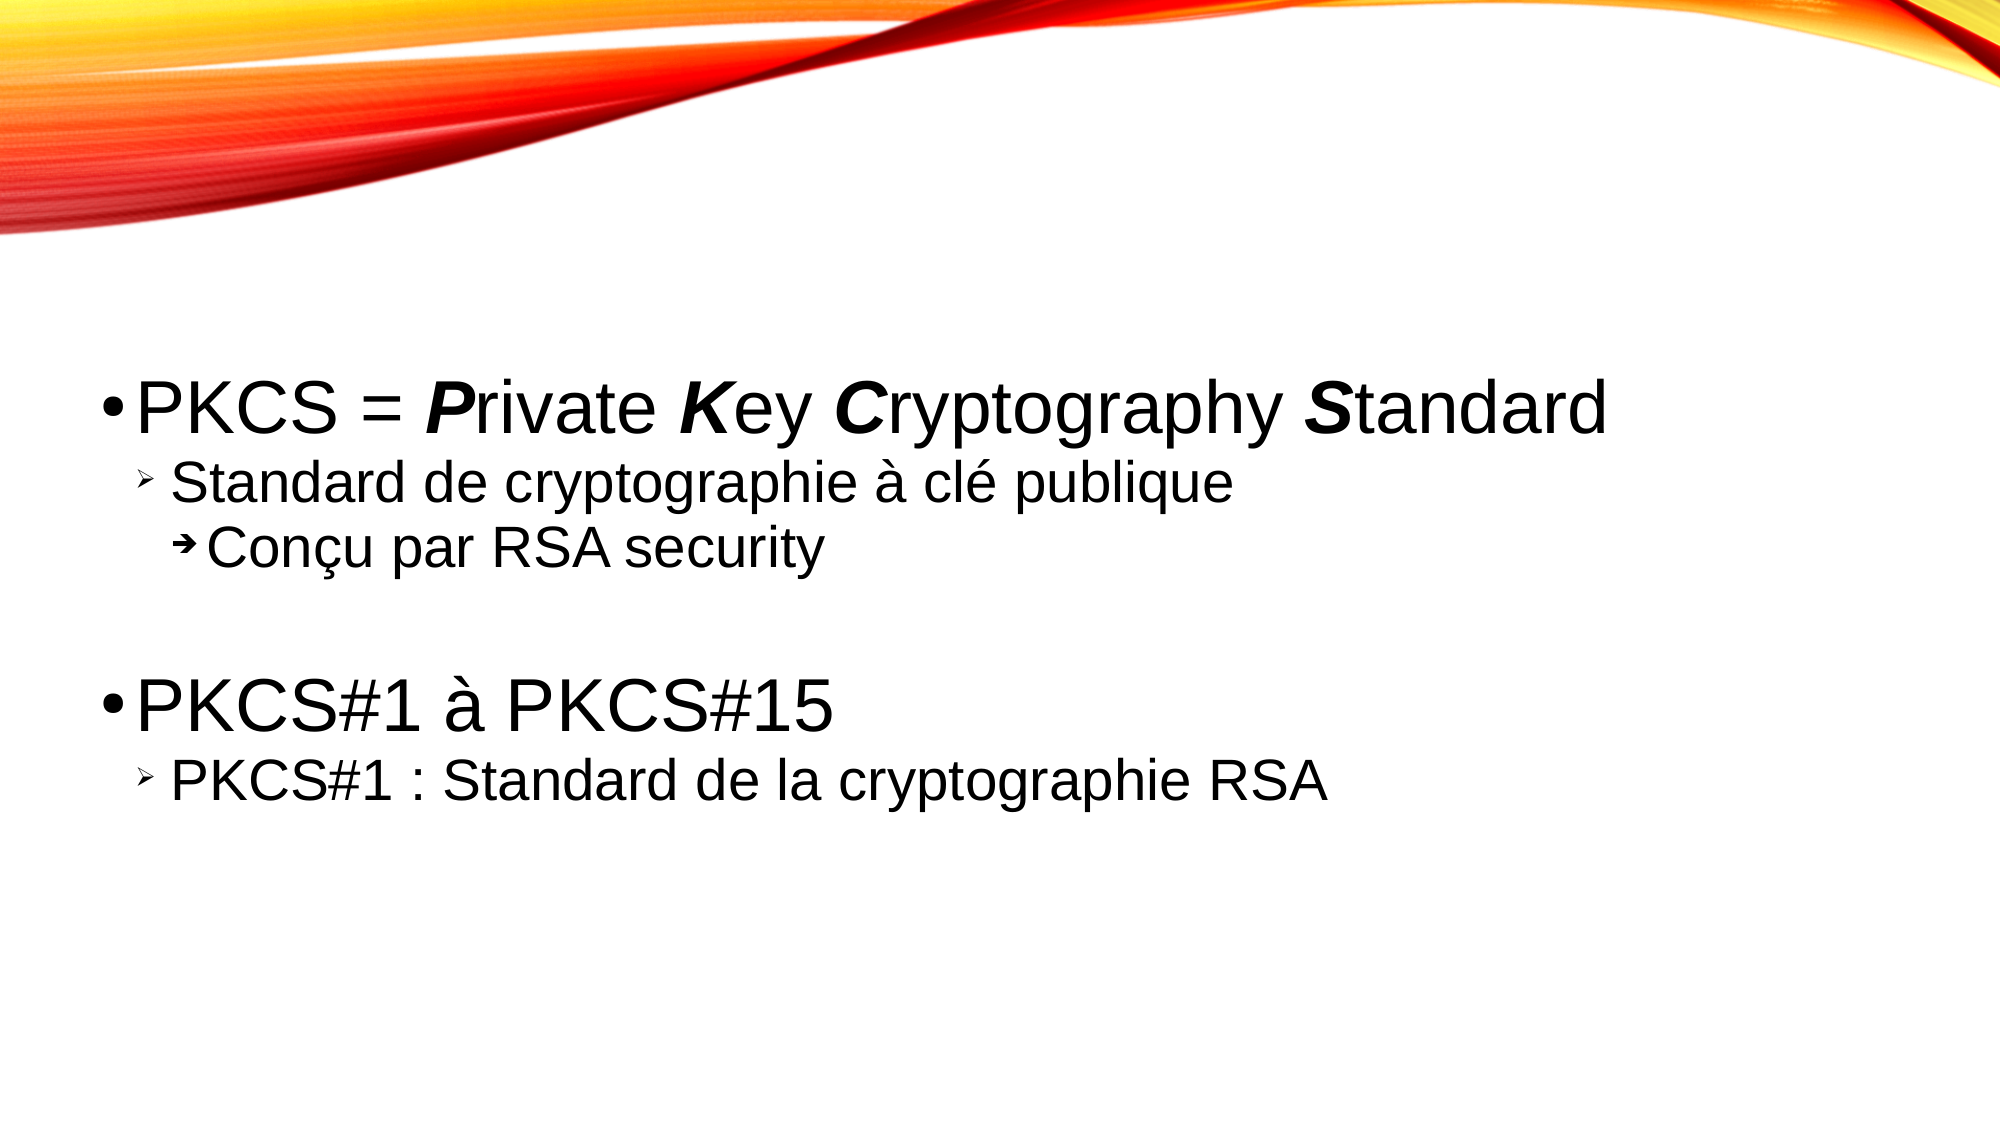

#
PKCS = Private Key Cryptography Standard
Standard de cryptographie à clé publique
Conçu par RSA security
PKCS#1 à PKCS#15
PKCS#1 : Standard de la cryptographie RSA